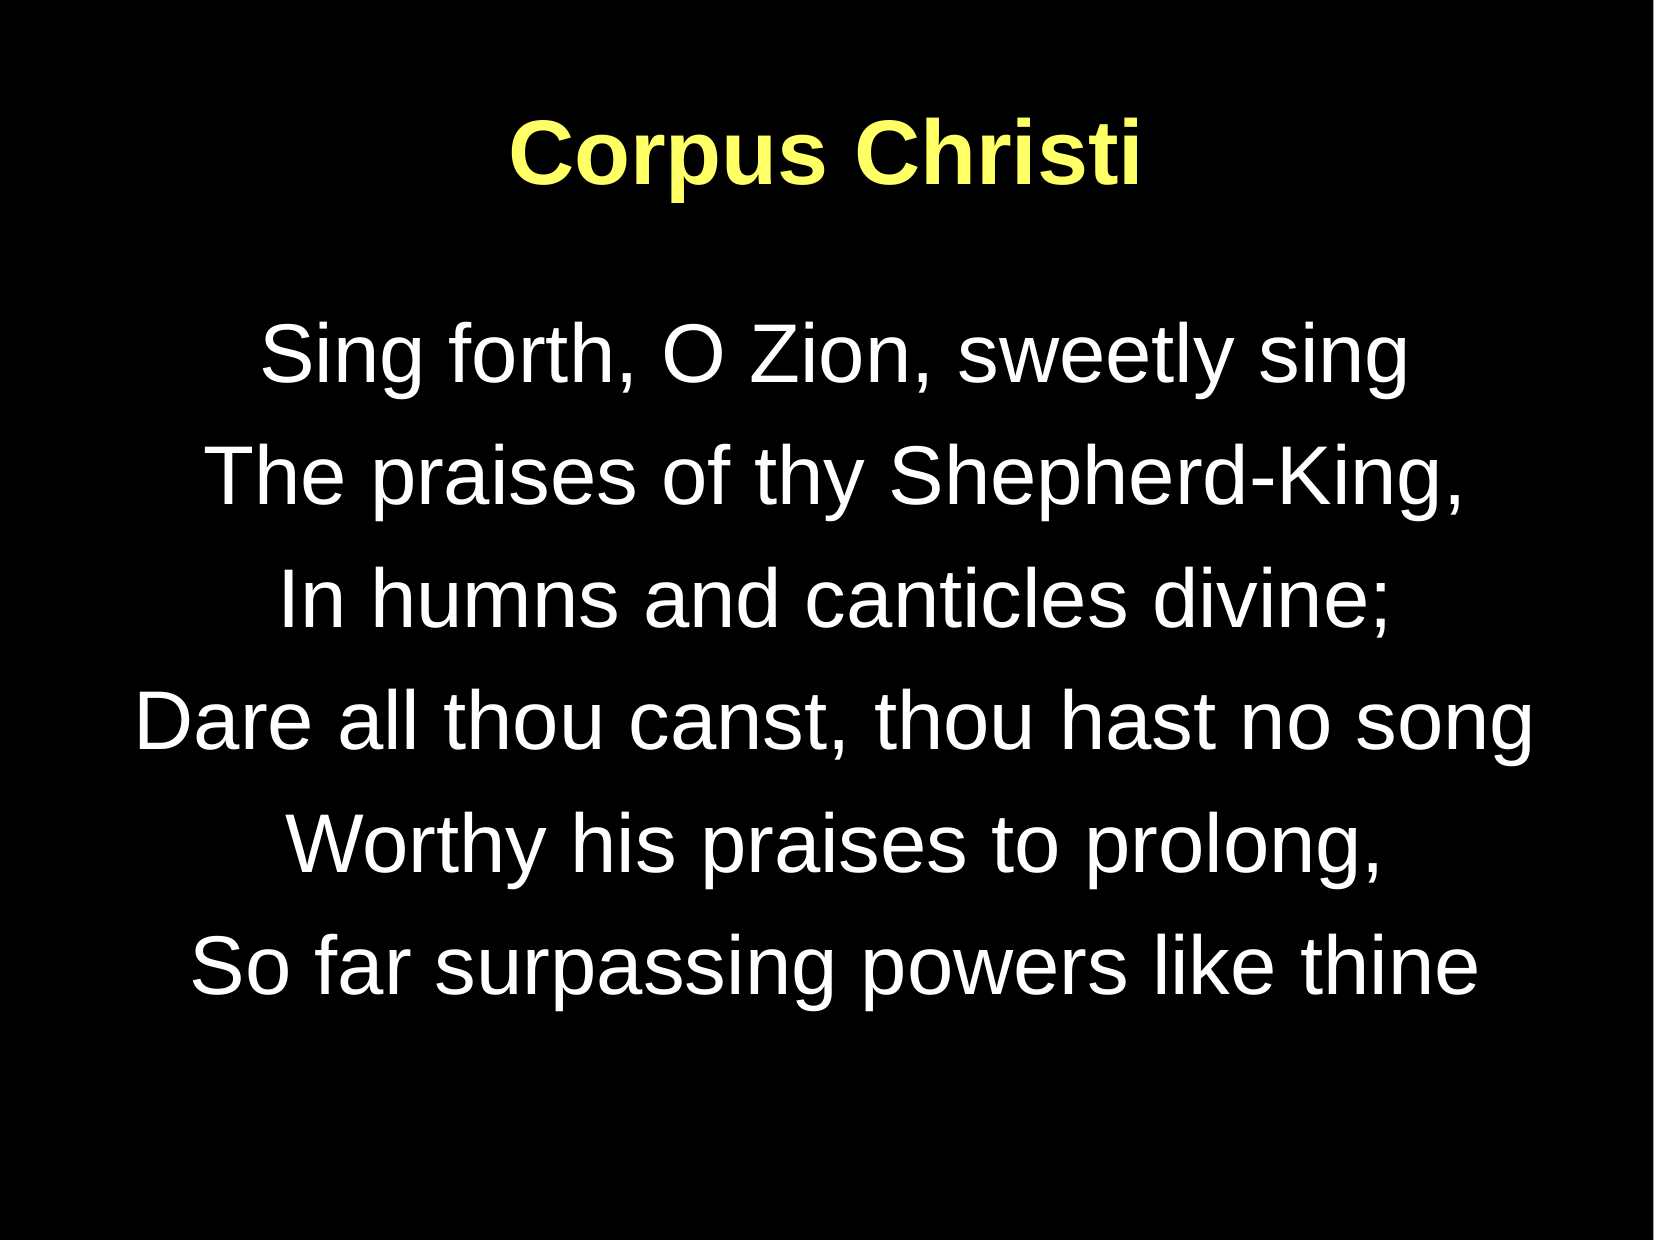

# Corpus Christi
Sing forth, O Zion, sweetly sing
The praises of thy Shepherd-King,
In humns and canticles divine;
Dare all thou canst, thou hast no song
Worthy his praises to prolong,
So far surpassing powers like thine